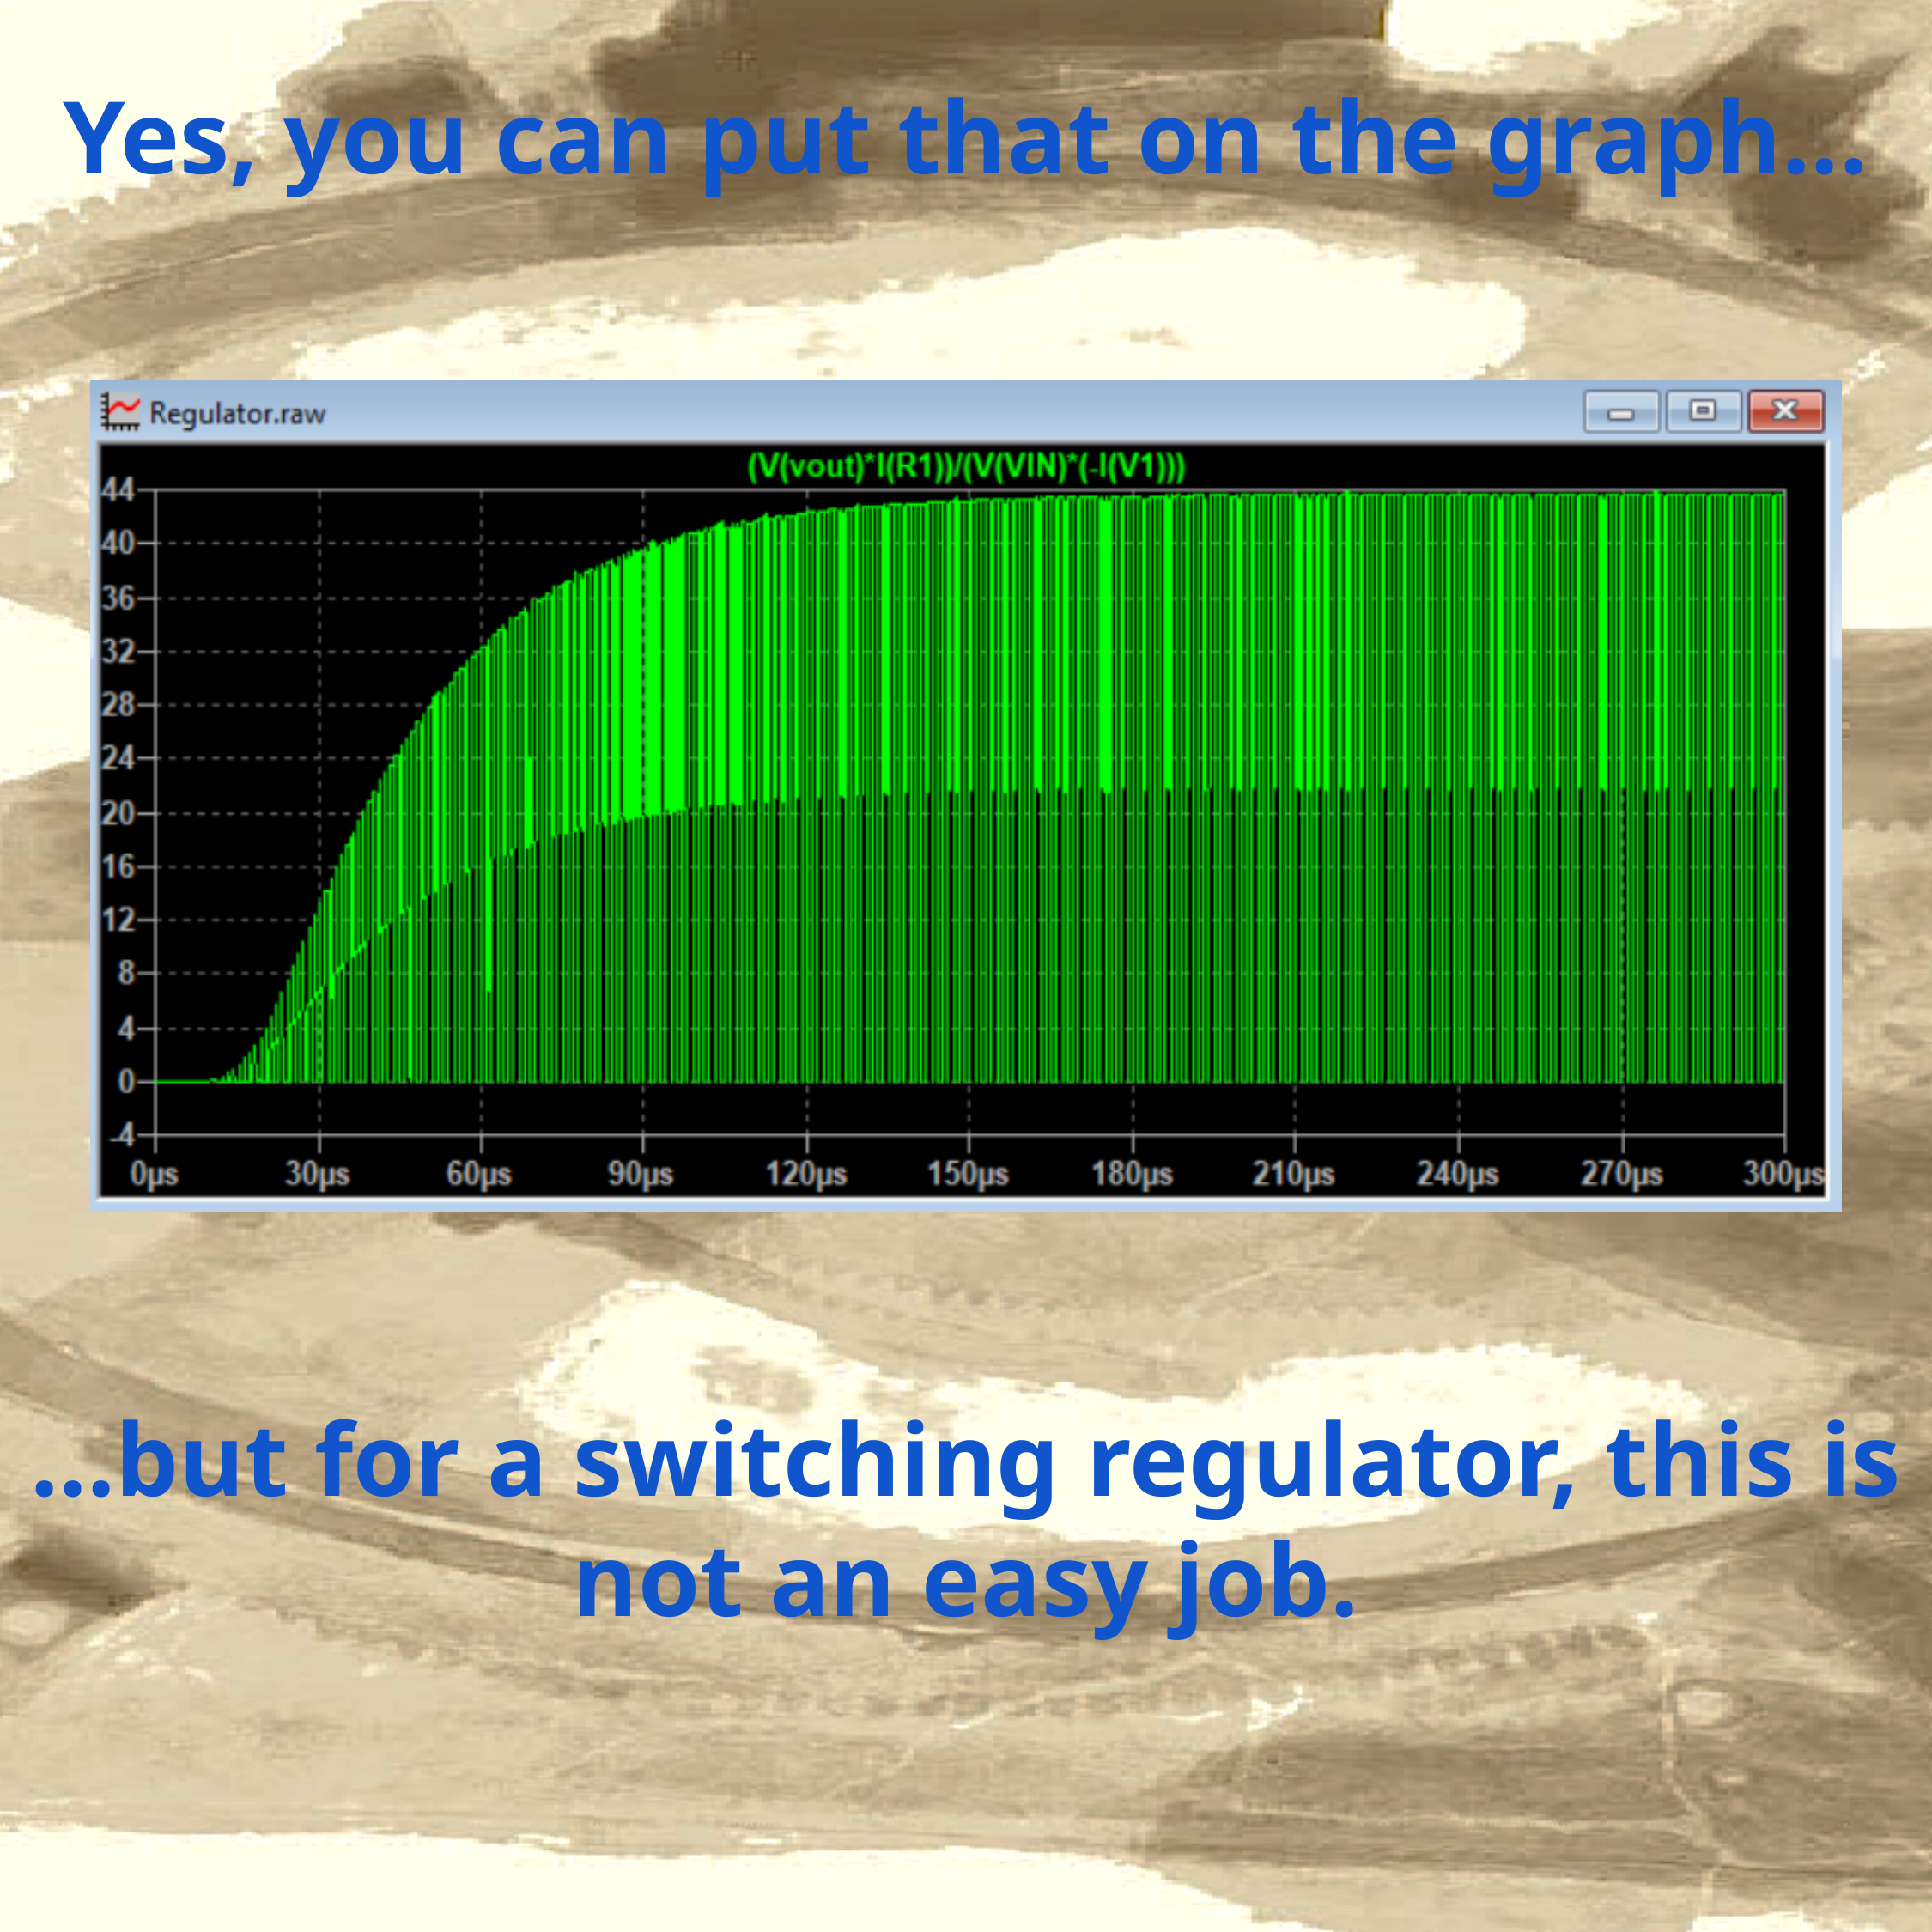

Yes, you can put that on the graph...
...but for a switching regulator, this is not an easy job.